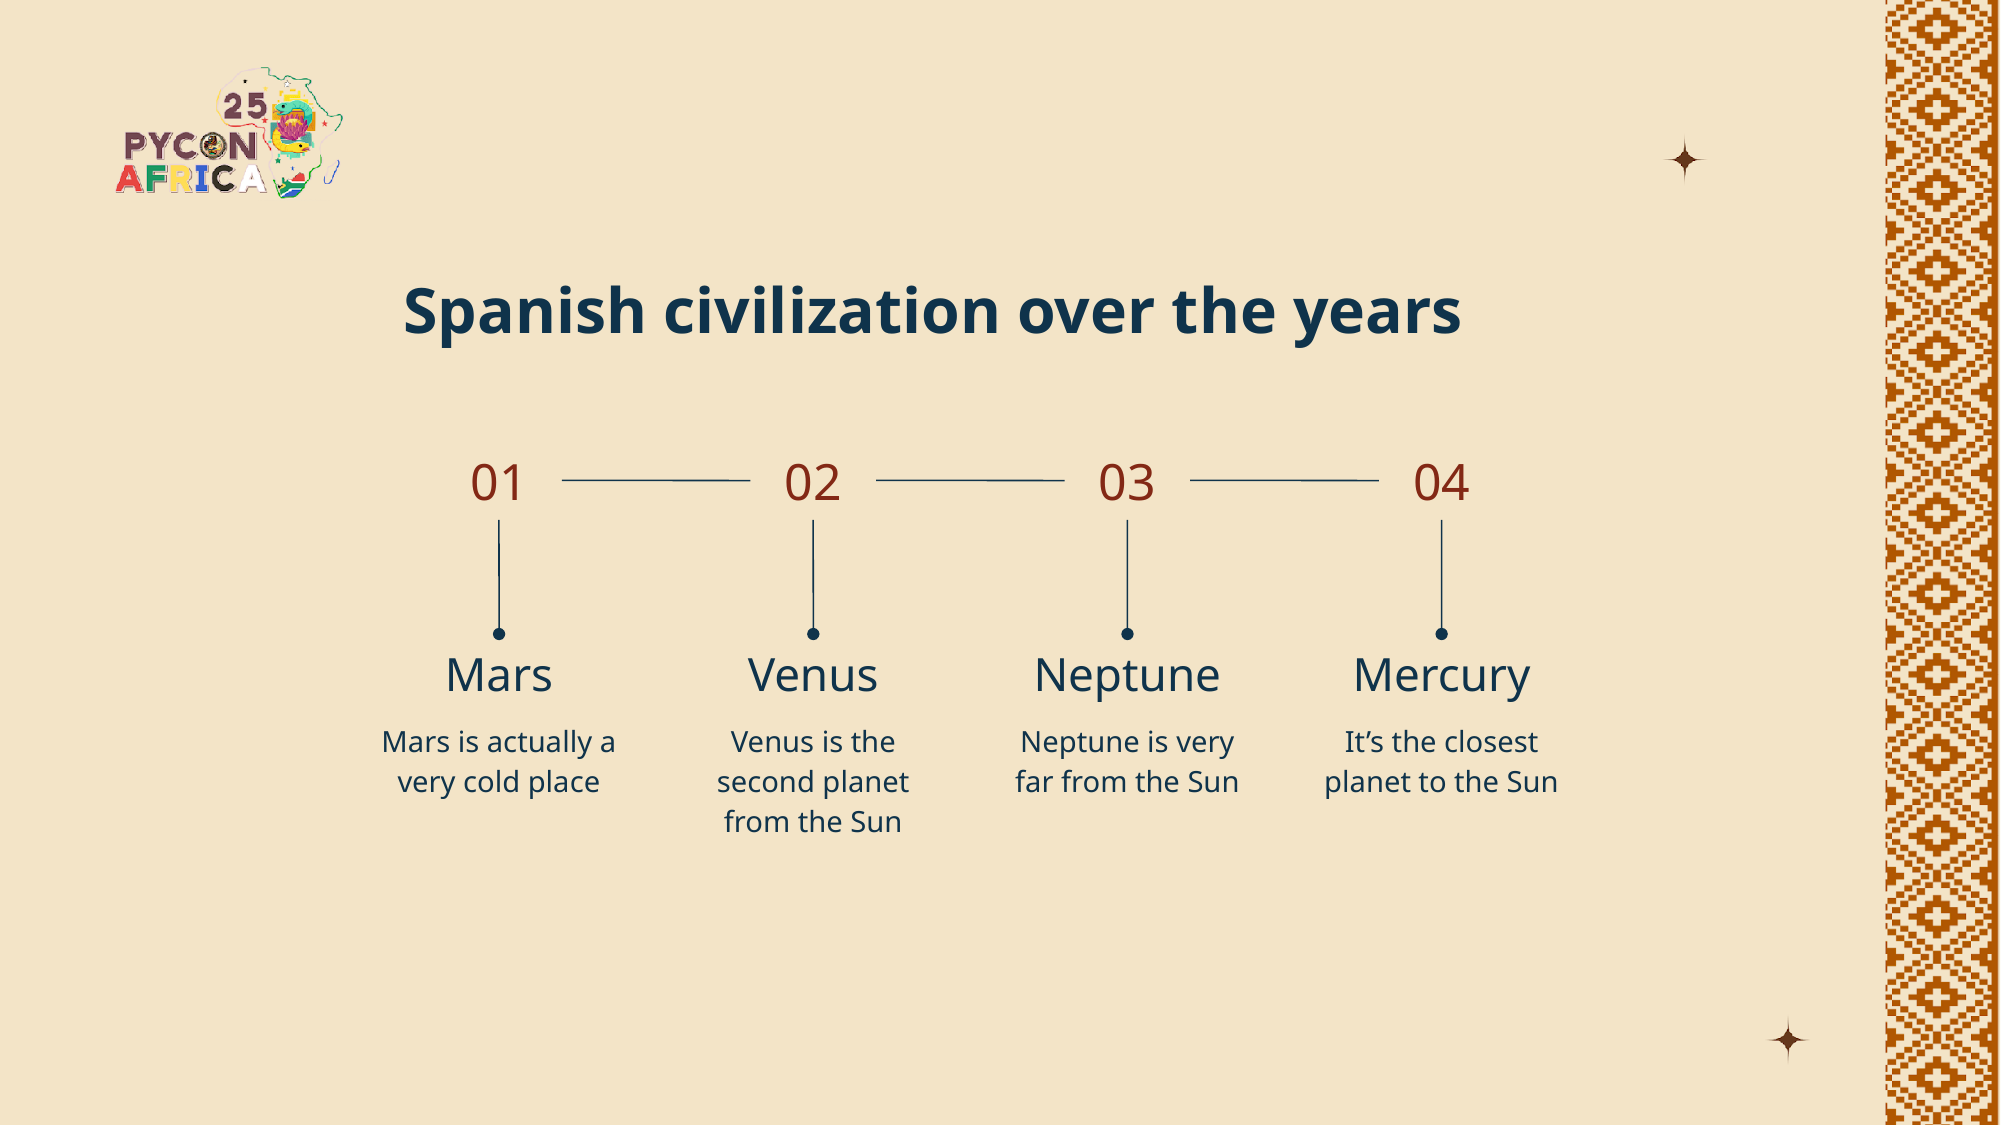

Spanish civilization over the years
01
02
03
04
Mars
Venus
Neptune
Mercury
Mars is actually a very cold place
Venus is the second planet from the Sun
Neptune is very far from the Sun
It’s the closest planet to the Sun